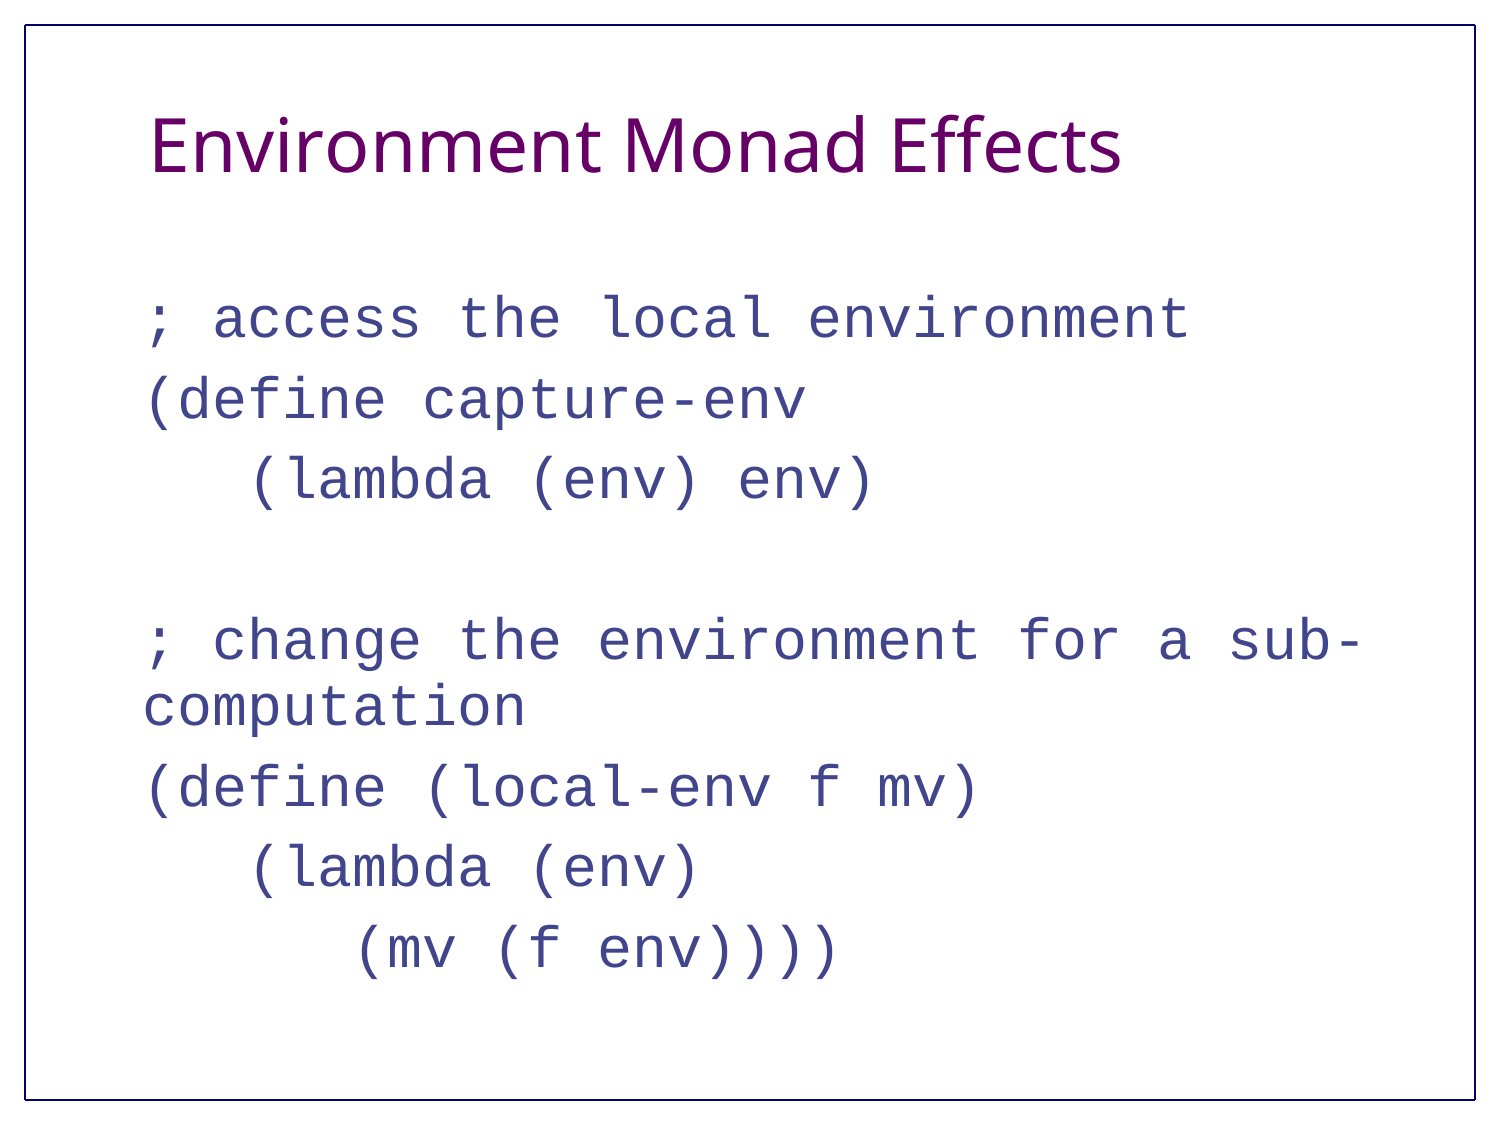

# Environment Monad Effects
; access the local environment
(define capture-env
 (lambda (env) env)
; change the environment for a sub-computation
(define (local-env f mv)
 (lambda (env)
 (mv (f env))))